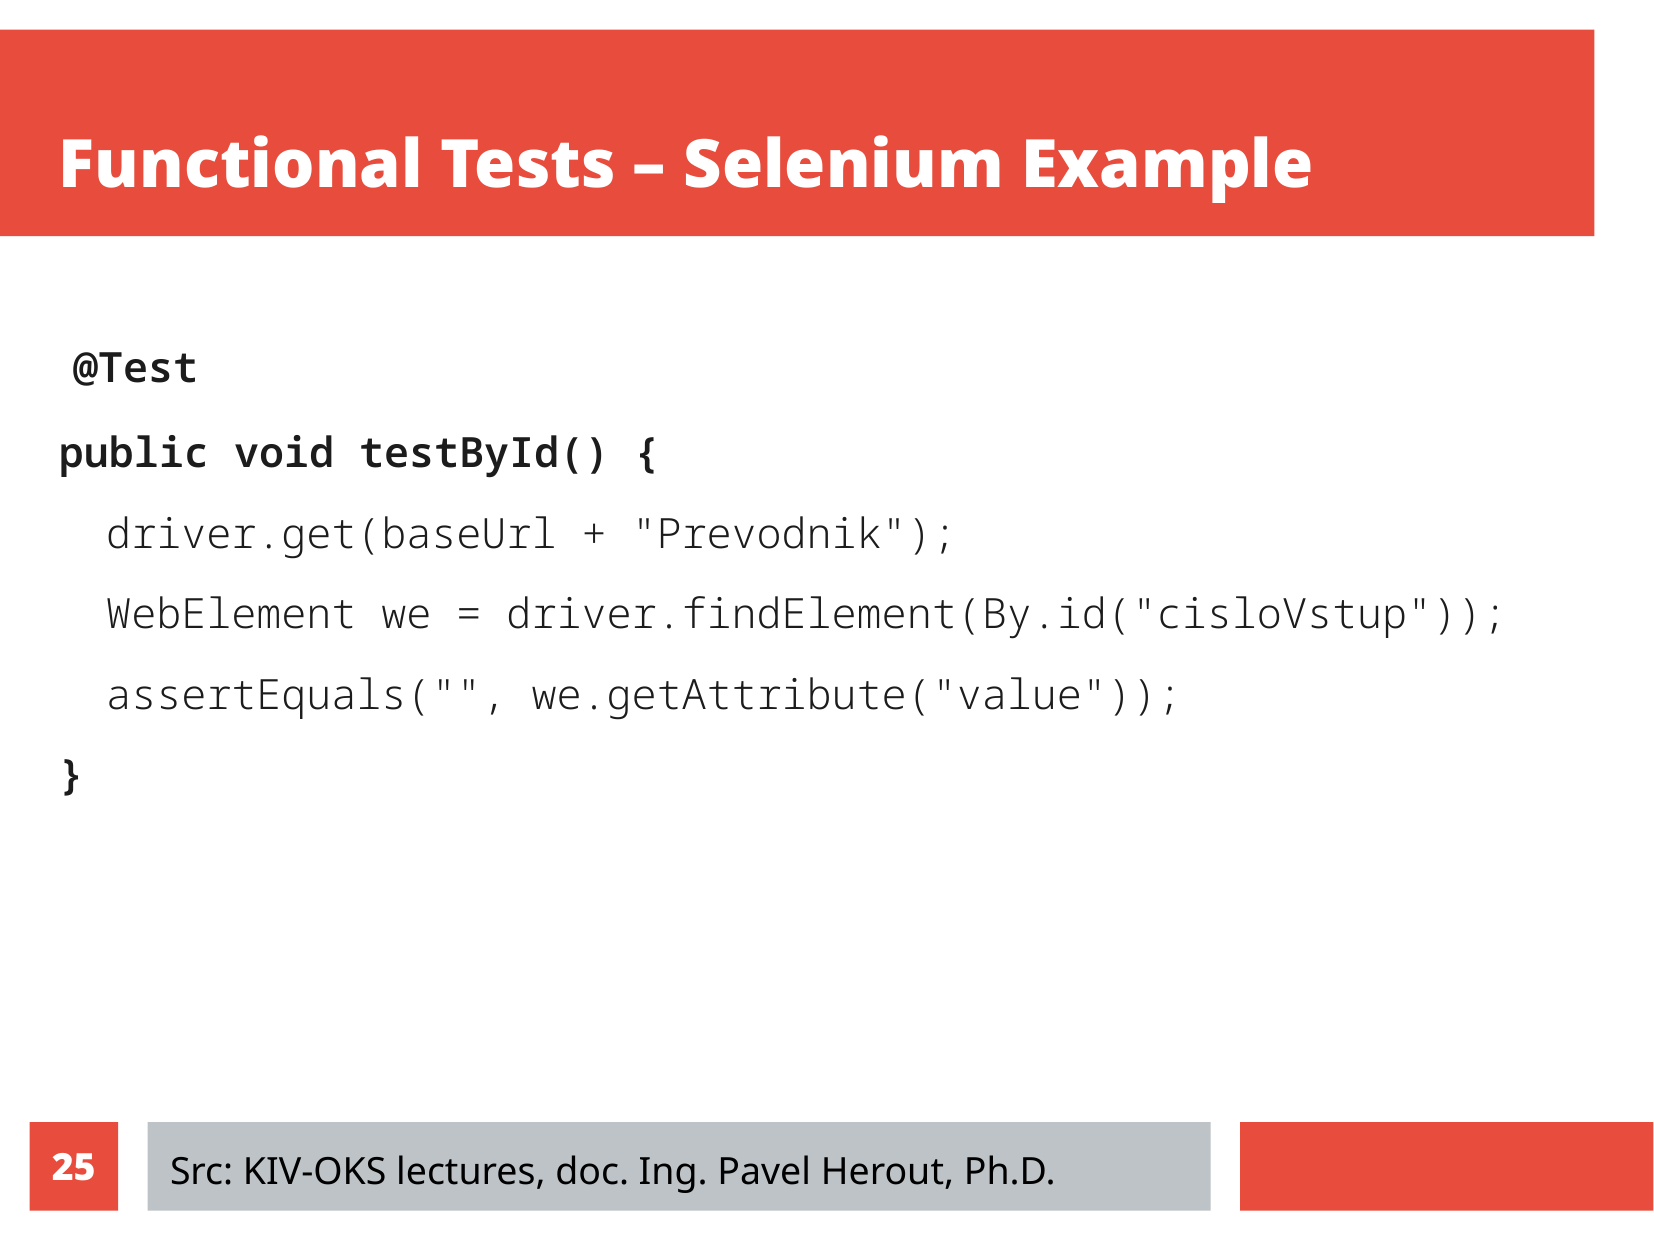

# Functional Tests – Selenium Example
 @Test
public void testById() {
driver.get(baseUrl + "Prevodnik");
WebElement we = driver.findElement(By.id("cisloVstup"));
assertEquals("", we.getAttribute("value"));
}
25
Src: KIV-OKS lectures, doc. Ing. Pavel Herout, Ph.D.